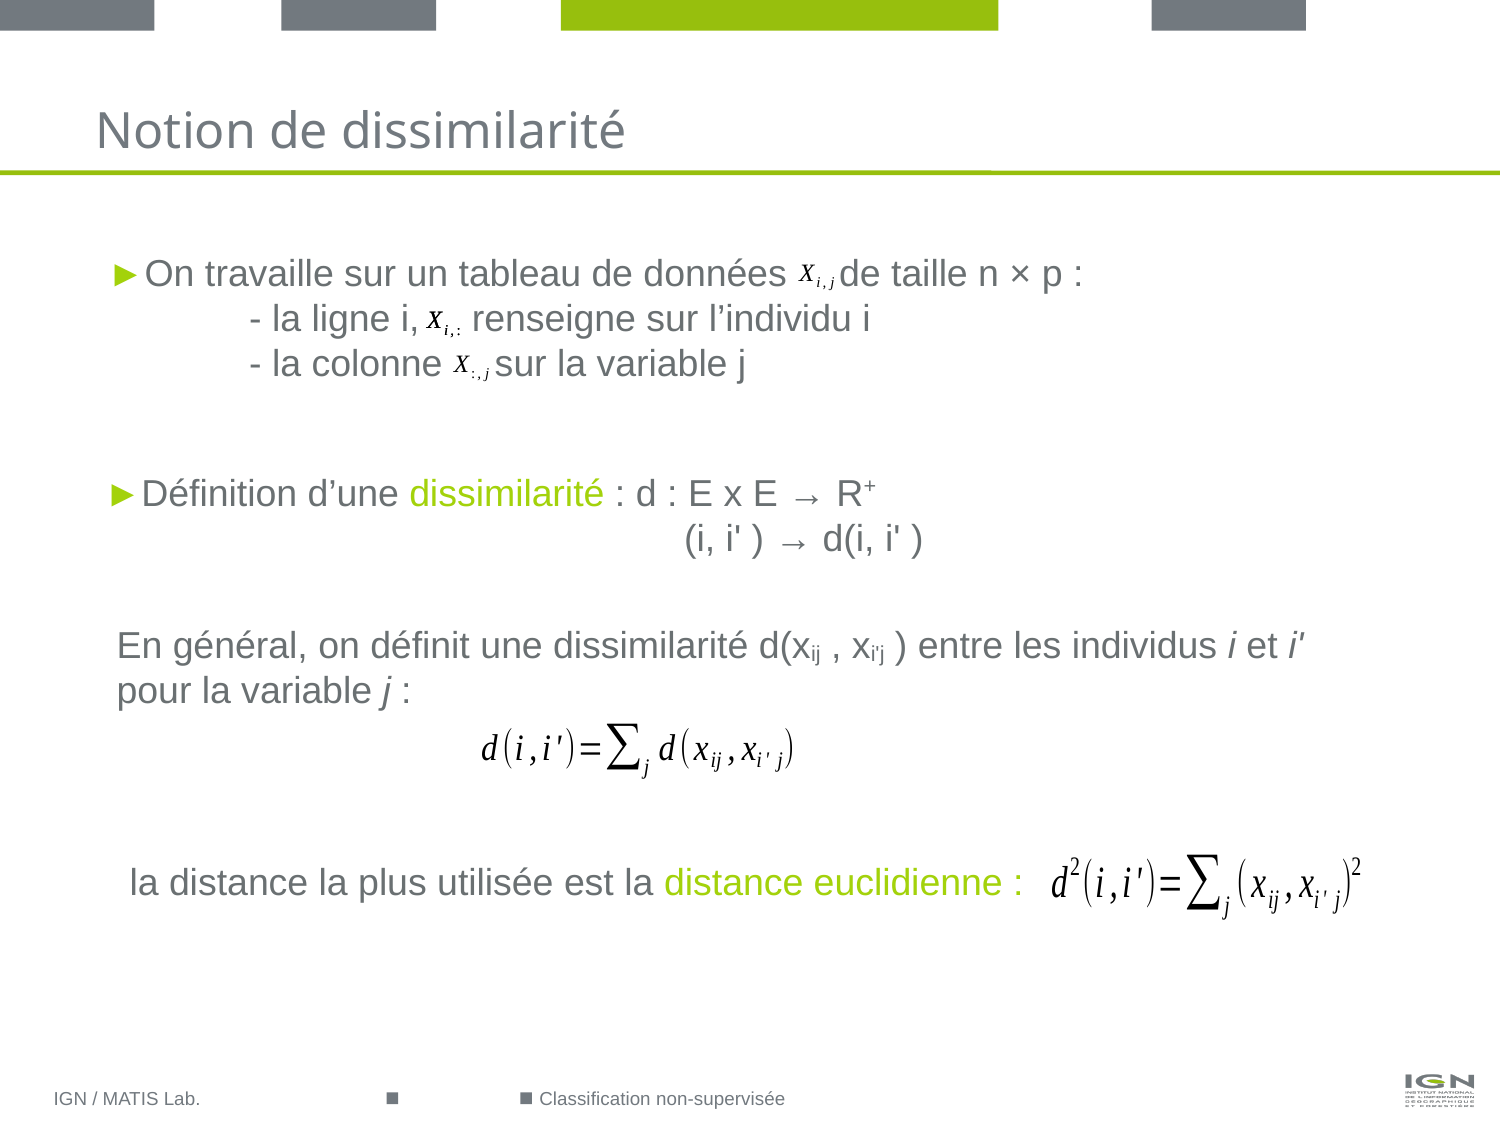

Notion de dissimilarité
►On travaille sur un tableau de données de taille n × p :
- la ligne i, renseigne sur l’individu i
- la colonne sur la variable j
►Définition d’une dissimilarité : d : E x E → R+
							 (i, i' ) → d(i, i' )
En général, on définit une dissimilarité d(xij , xi'j ) entre les individus i et i' pour la variable j :
la distance la plus utilisée est la distance euclidienne :
IGN / MATIS Lab.
Classification non-supervisée